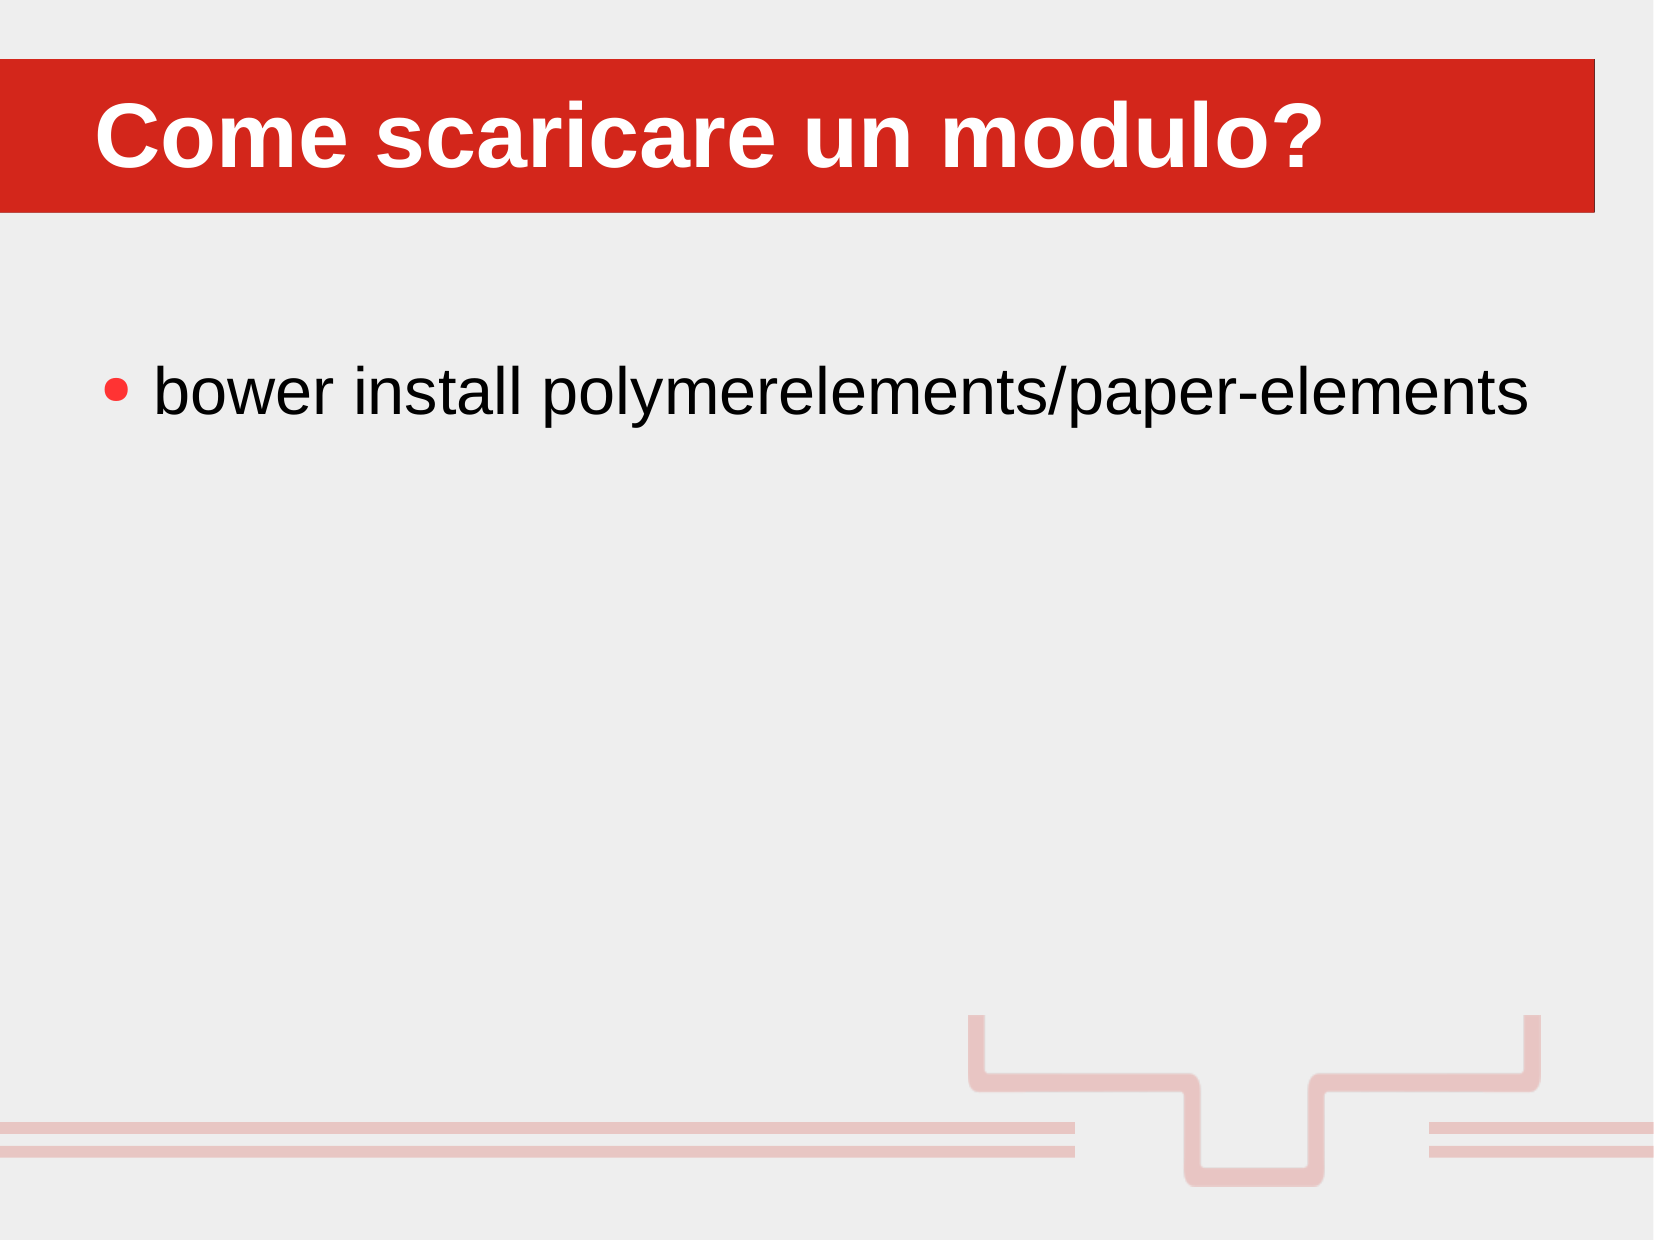

Come scaricare un modulo?
# Perché sono cosi forti:
bower install polymerelements/paper-elements